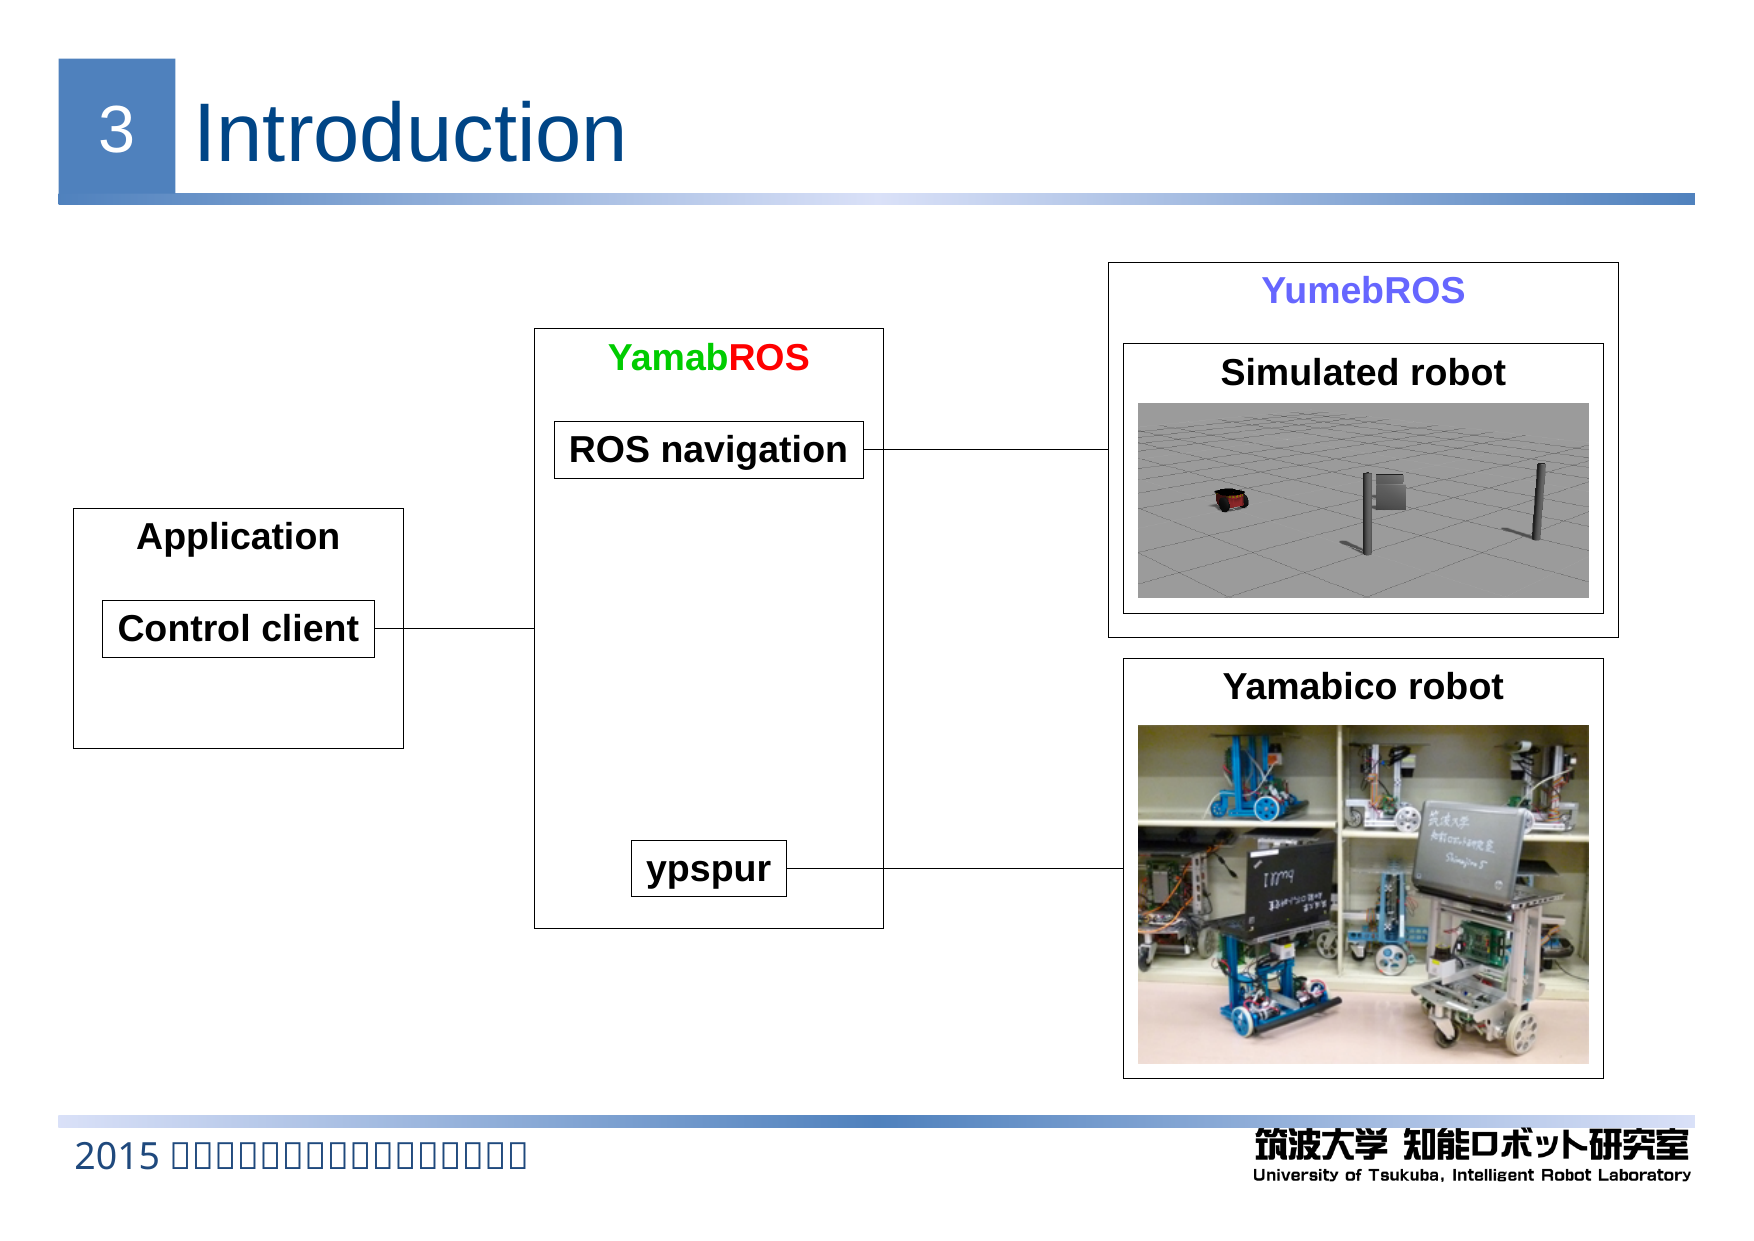

# Introduction
YumebROS
YamabROS
Simulated robot
ROS navigation
Application
Control client
Yamabico robot
ypspur